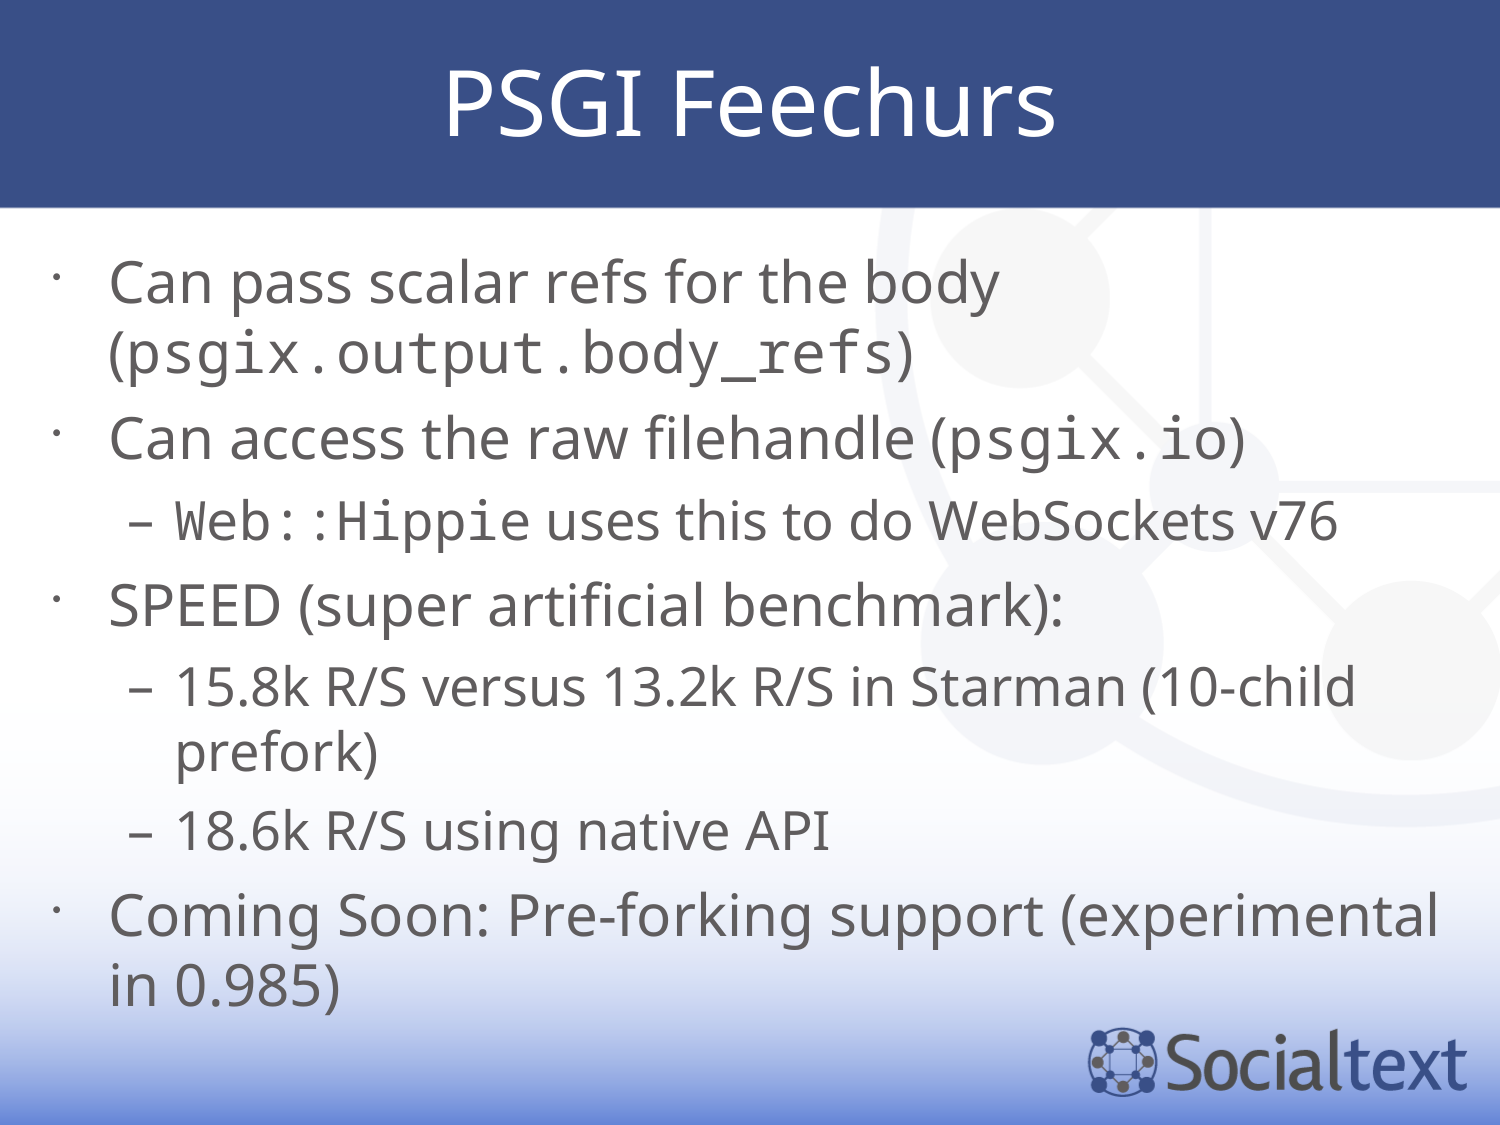

# PSGI Feechurs
Can pass scalar refs for the body (psgix.output.body_refs)
Can access the raw filehandle (psgix.io)
Web::Hippie uses this to do WebSockets v76
SPEED (super artificial benchmark):
15.8k R/S versus 13.2k R/S in Starman (10-child prefork)
18.6k R/S using native API
Coming Soon: Pre-forking support (experimental in 0.985)